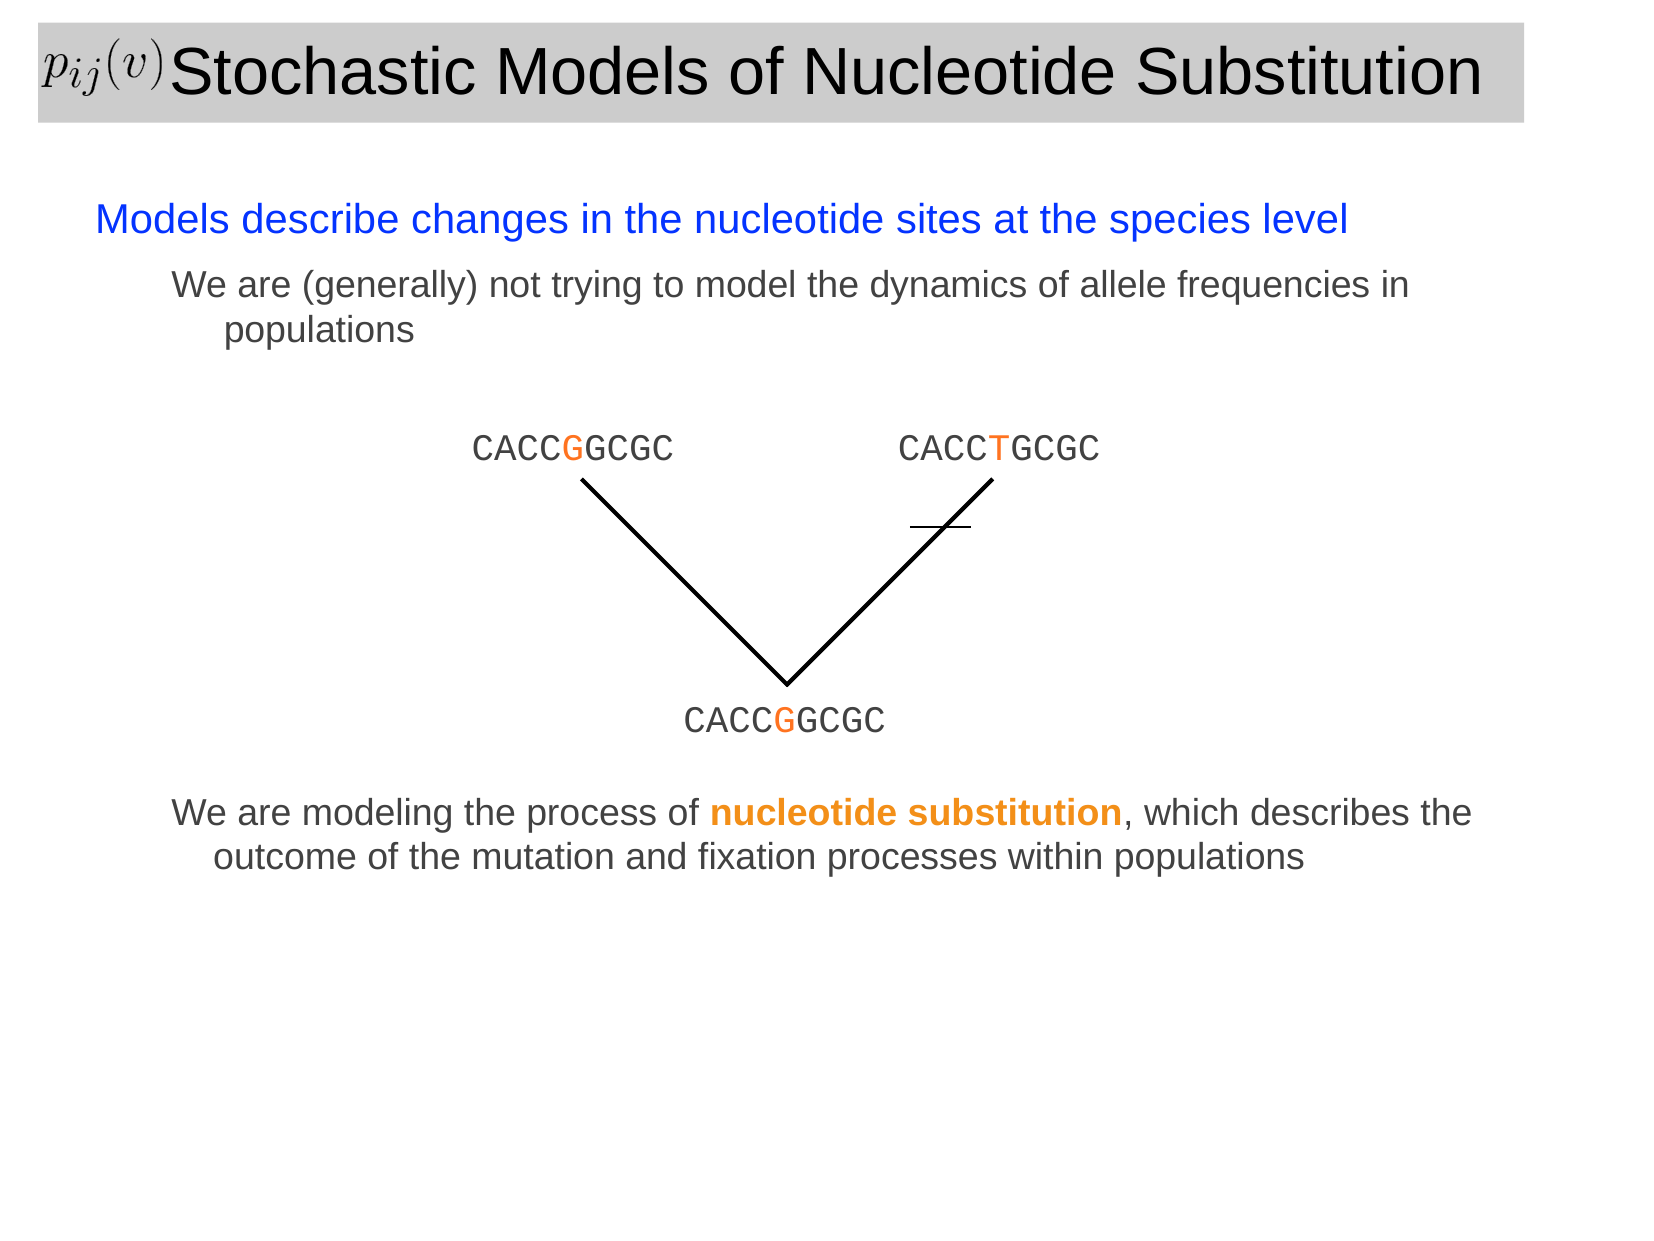

Stochastic Models of Nucleotide Substitution
Models describe changes in the nucleotide sites at the species level
We are (generally) not trying to model the dynamics of allele frequencies in
 populations
CACCGGCGC
CACCTGCGC
CACCGGCGC
We are modeling the process of nucleotide substitution, which describes the
 outcome of the mutation and fixation processes within populations